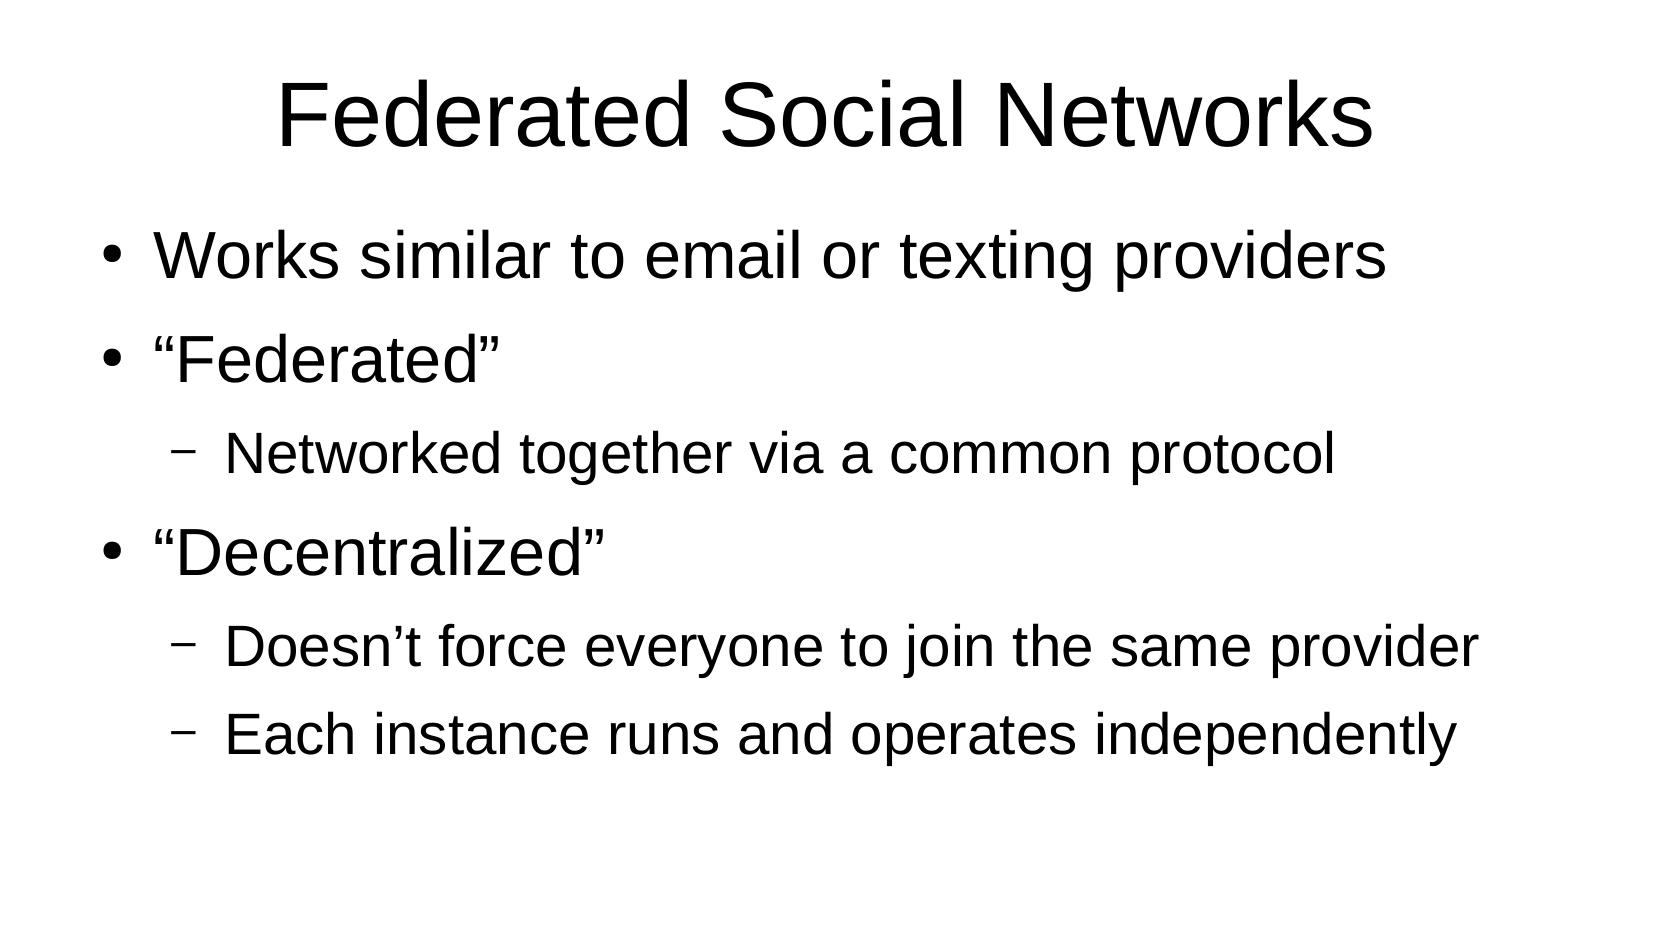

# Federated Social Networks
Works similar to email or texting providers
“Federated”
Networked together via a common protocol
“Decentralized”
Doesn’t force everyone to join the same provider
Each instance runs and operates independently